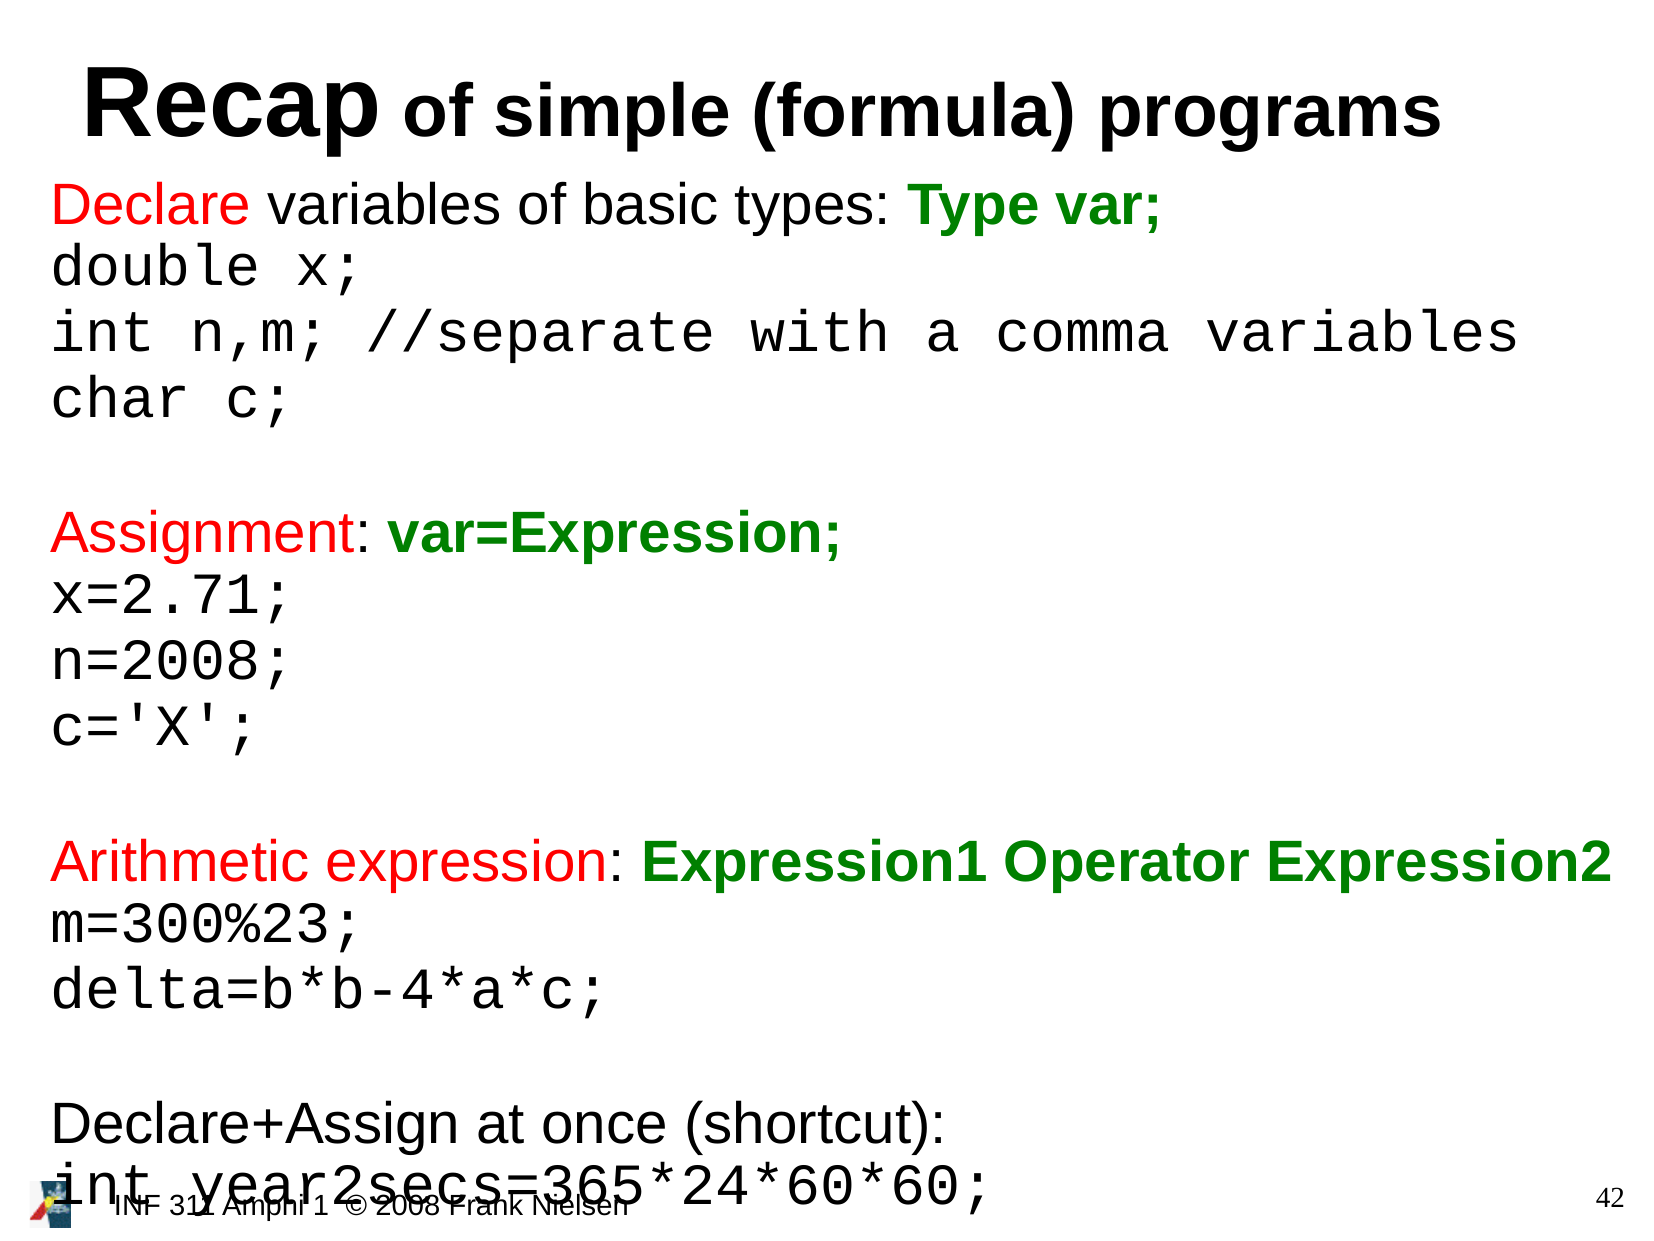

Recap of simple (formula) programs
Declare variables of basic types: Type var;
double x;
int n,m; //separate with a comma variables
char c;
Assignment: var=Expression;
x=2.71;
n=2008;
c='X';
Arithmetic expression: Expression1 Operator Expression2
m=300%23;
delta=b*b-4*a*c;
Declare+Assign at once (shortcut):
int year2secs=365*24*60*60;
42